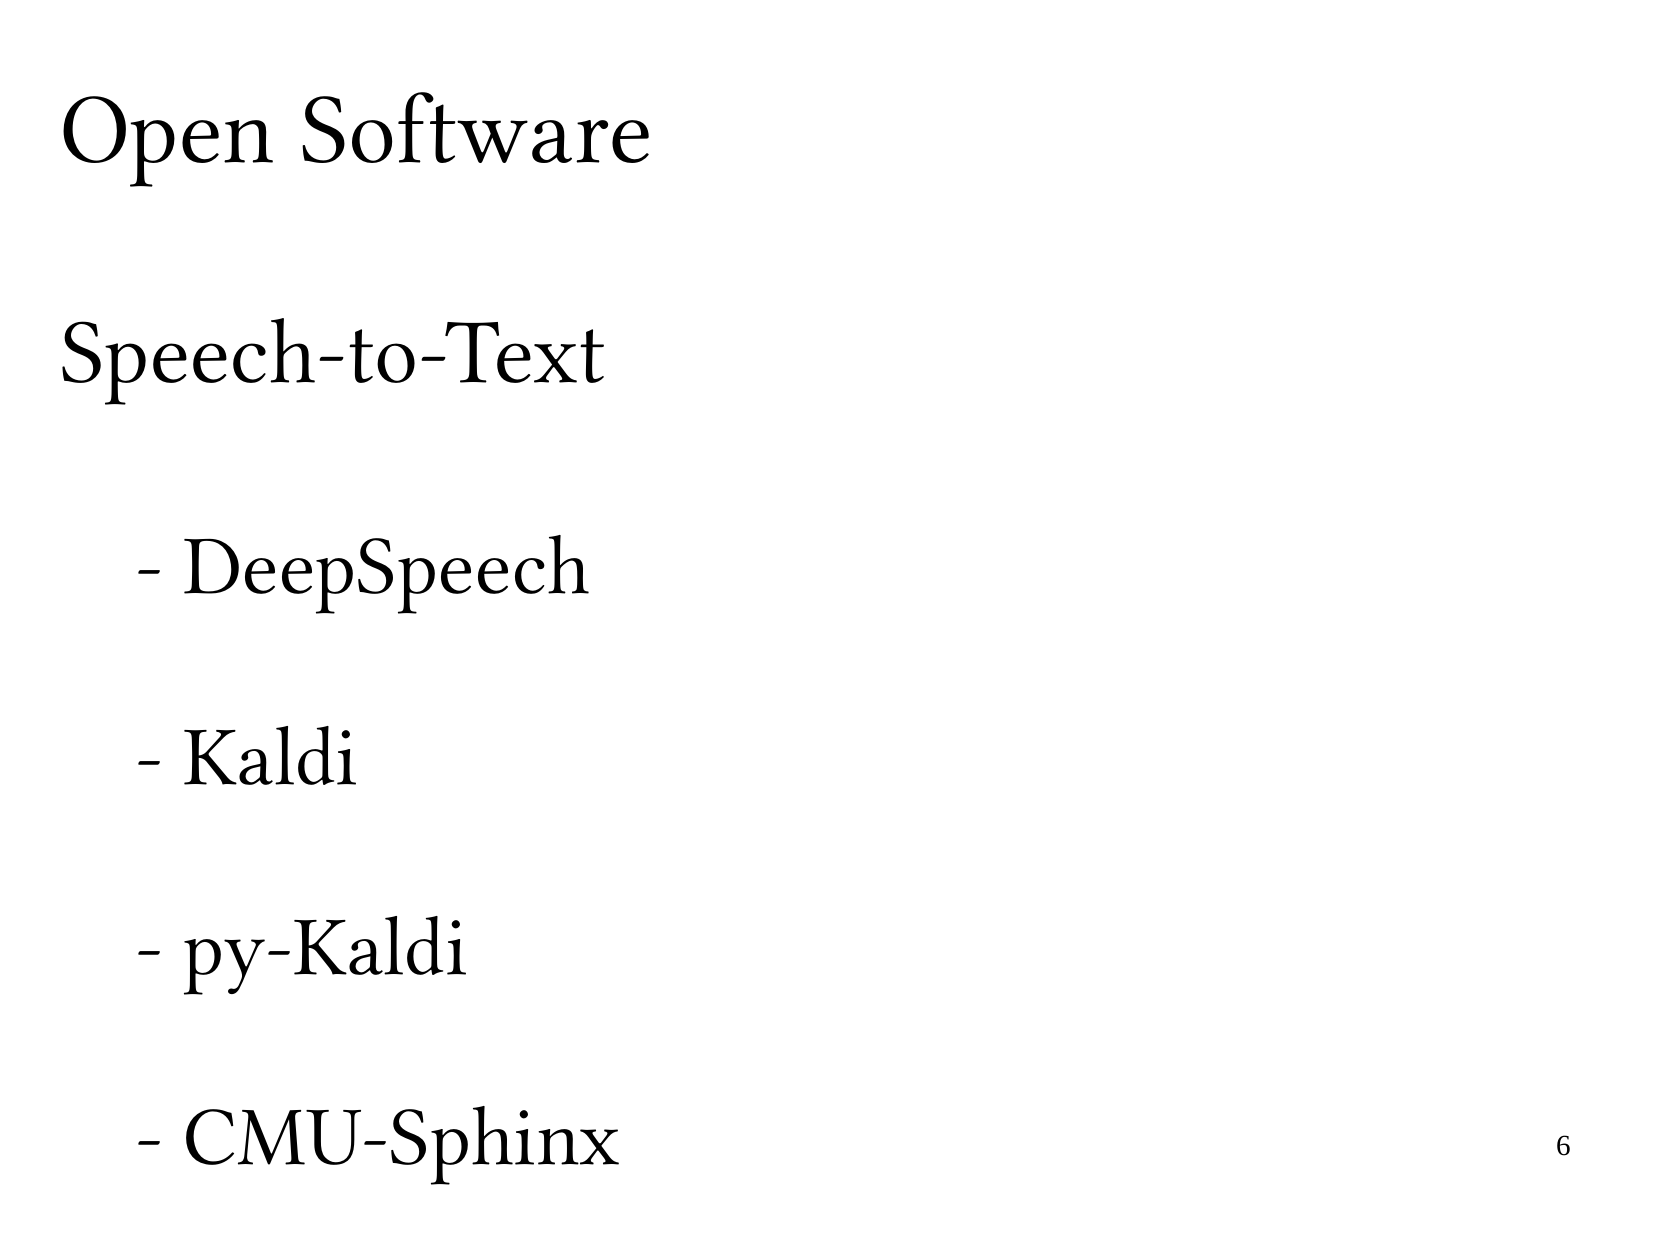

# Open Software
Speech-to-Text
	- DeepSpeech
	- Kaldi
	- py-Kaldi
	- CMU-Sphinx
6